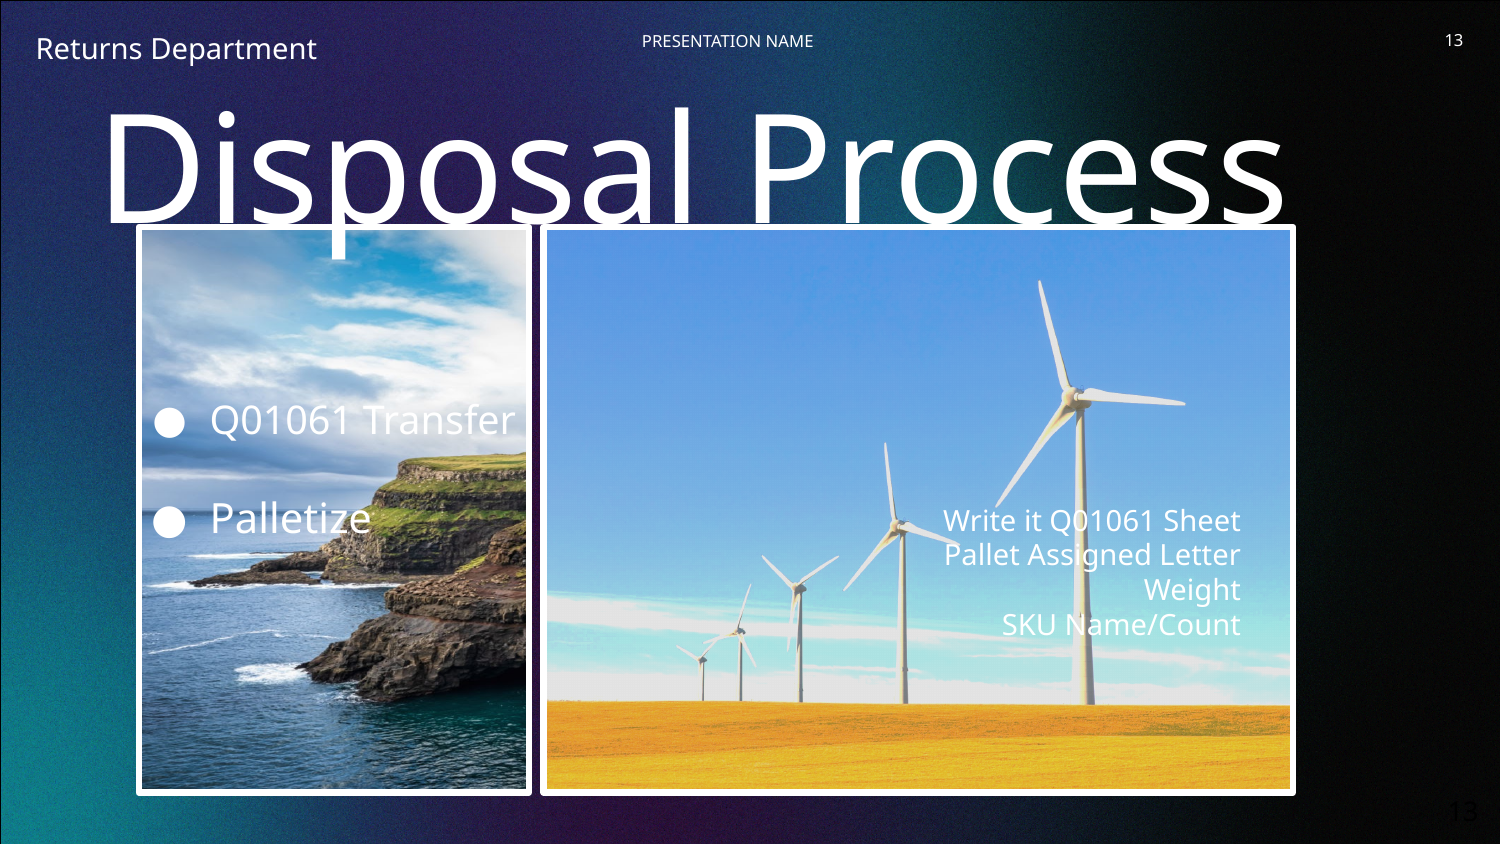

# Returns Department
Disposal Process
Q01061 Transfer
Palletize
Write it Q01061 Sheet
Pallet Assigned Letter
Weight
SKU Name/Count